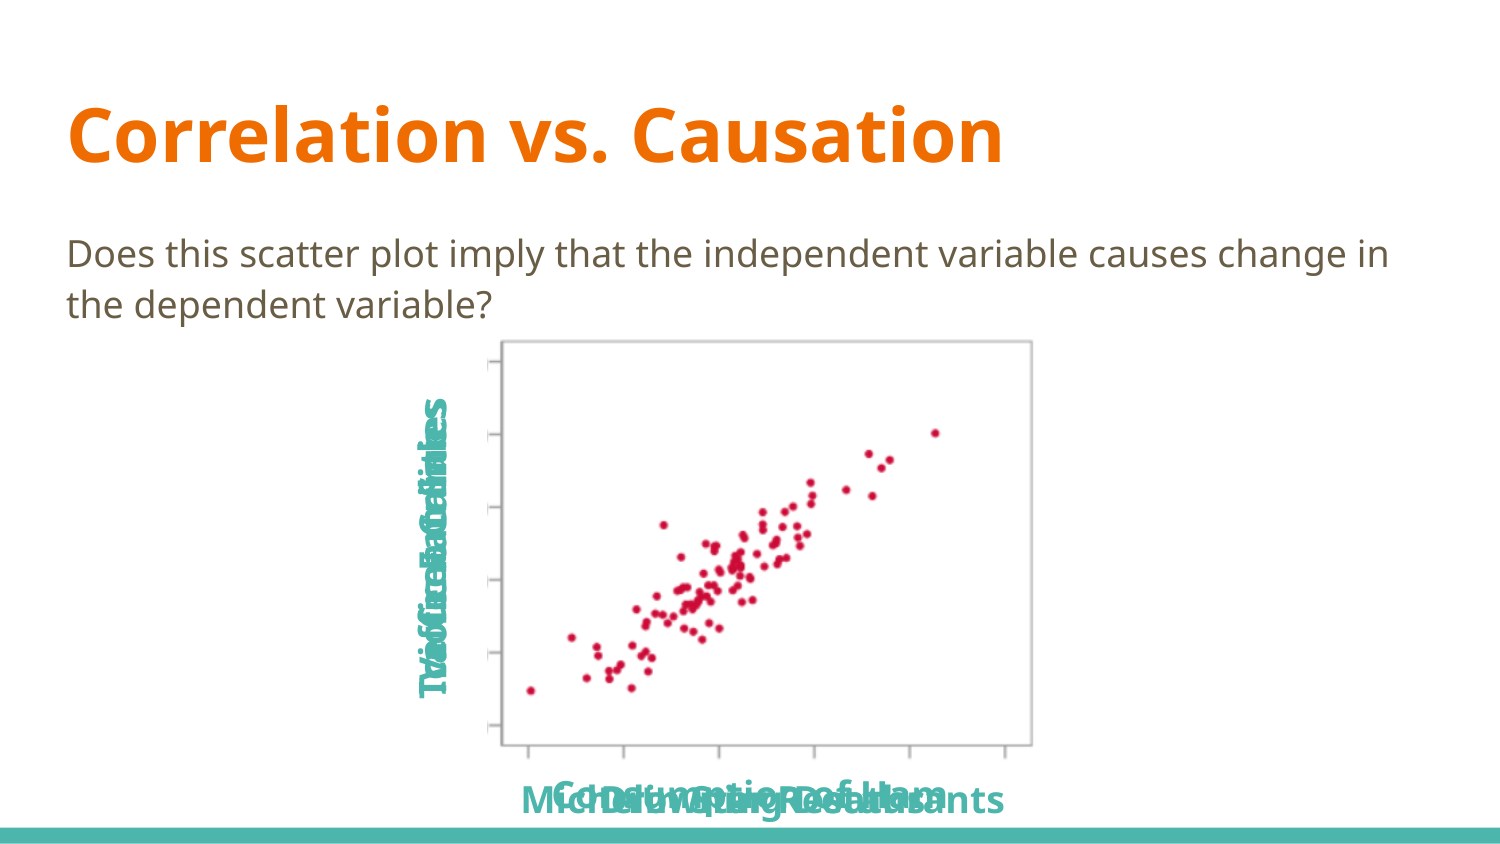

# Correlation vs. Causation
Does this scatter plot imply that the independent variable causes change in the dependent variable?
Ice Cream Sales
Traffic Fatalities
Violent Crime
Consumption of Ham
Michelin Star Restaurants
Drowning Deaths